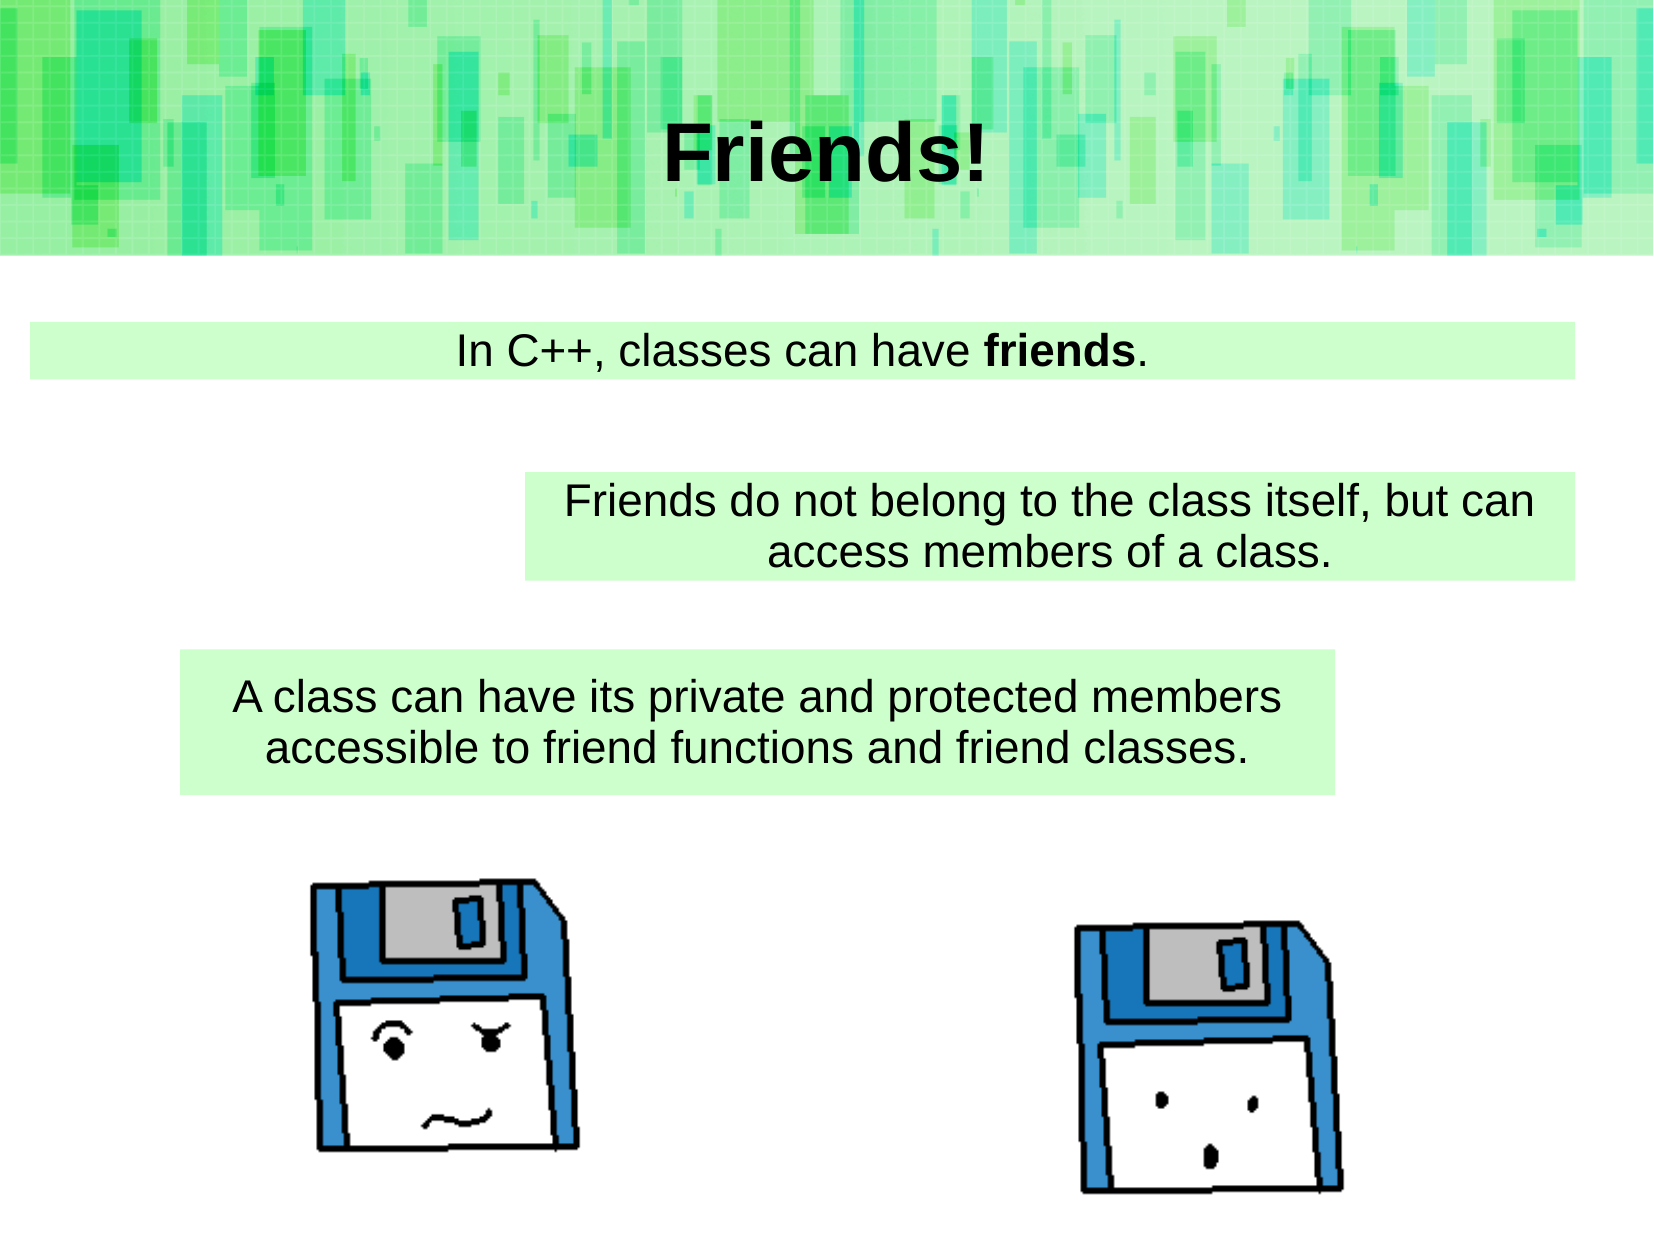

# Friends!
In C++, classes can have friends.
Friends do not belong to the class itself, but can access members of a class.
A class can have its private and protected members accessible to friend functions and friend classes.